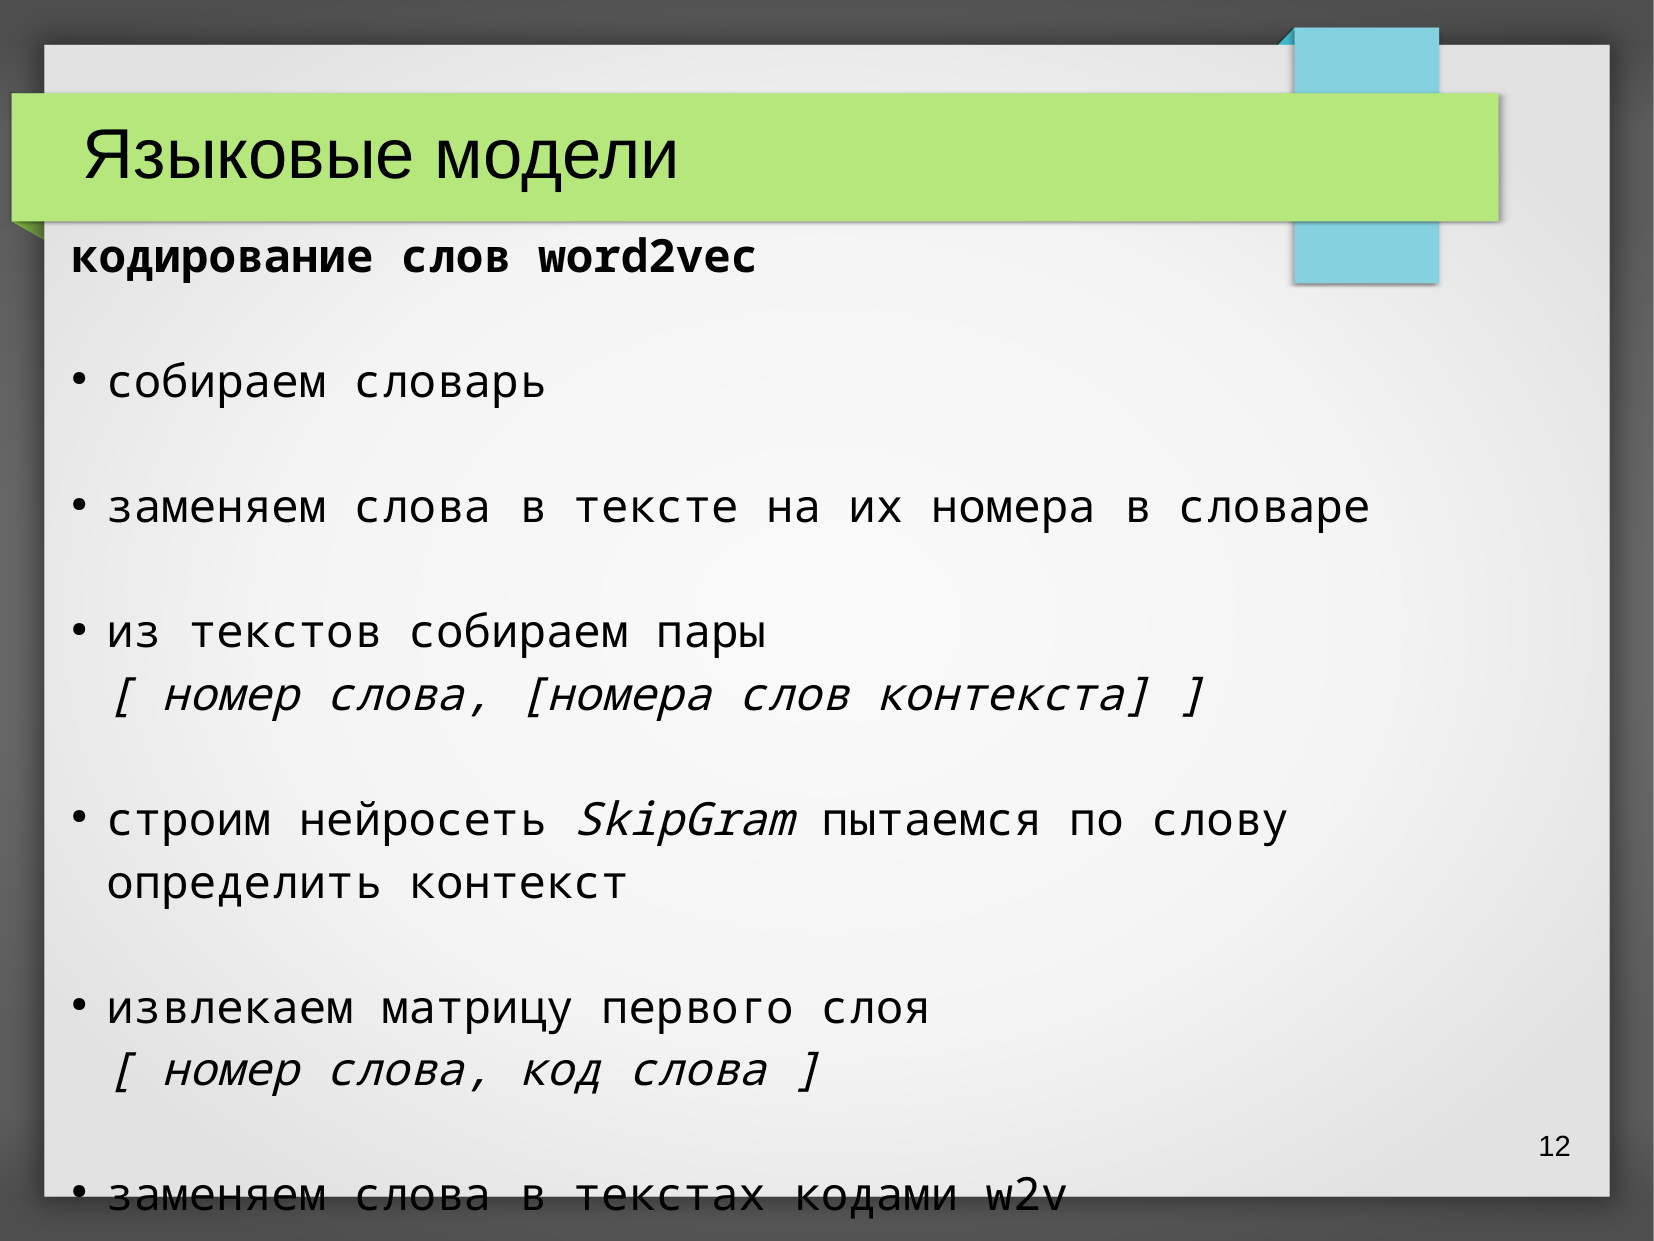

# Языковые модели
кодирование слов word2vec
собираем словарь
заменяем слова в тексте на их номера в словаре
из текстов собираем пары
[ номер слова, [номера слов контекста] ]
строим нейросеть SkipGram пытаемся по слову определить контекст
извлекаем матрицу первого слоя
[ номер слова, код слова ]
заменяем слова в текстах кодами w2v
обрабатываем последовательности кодов w2v
12